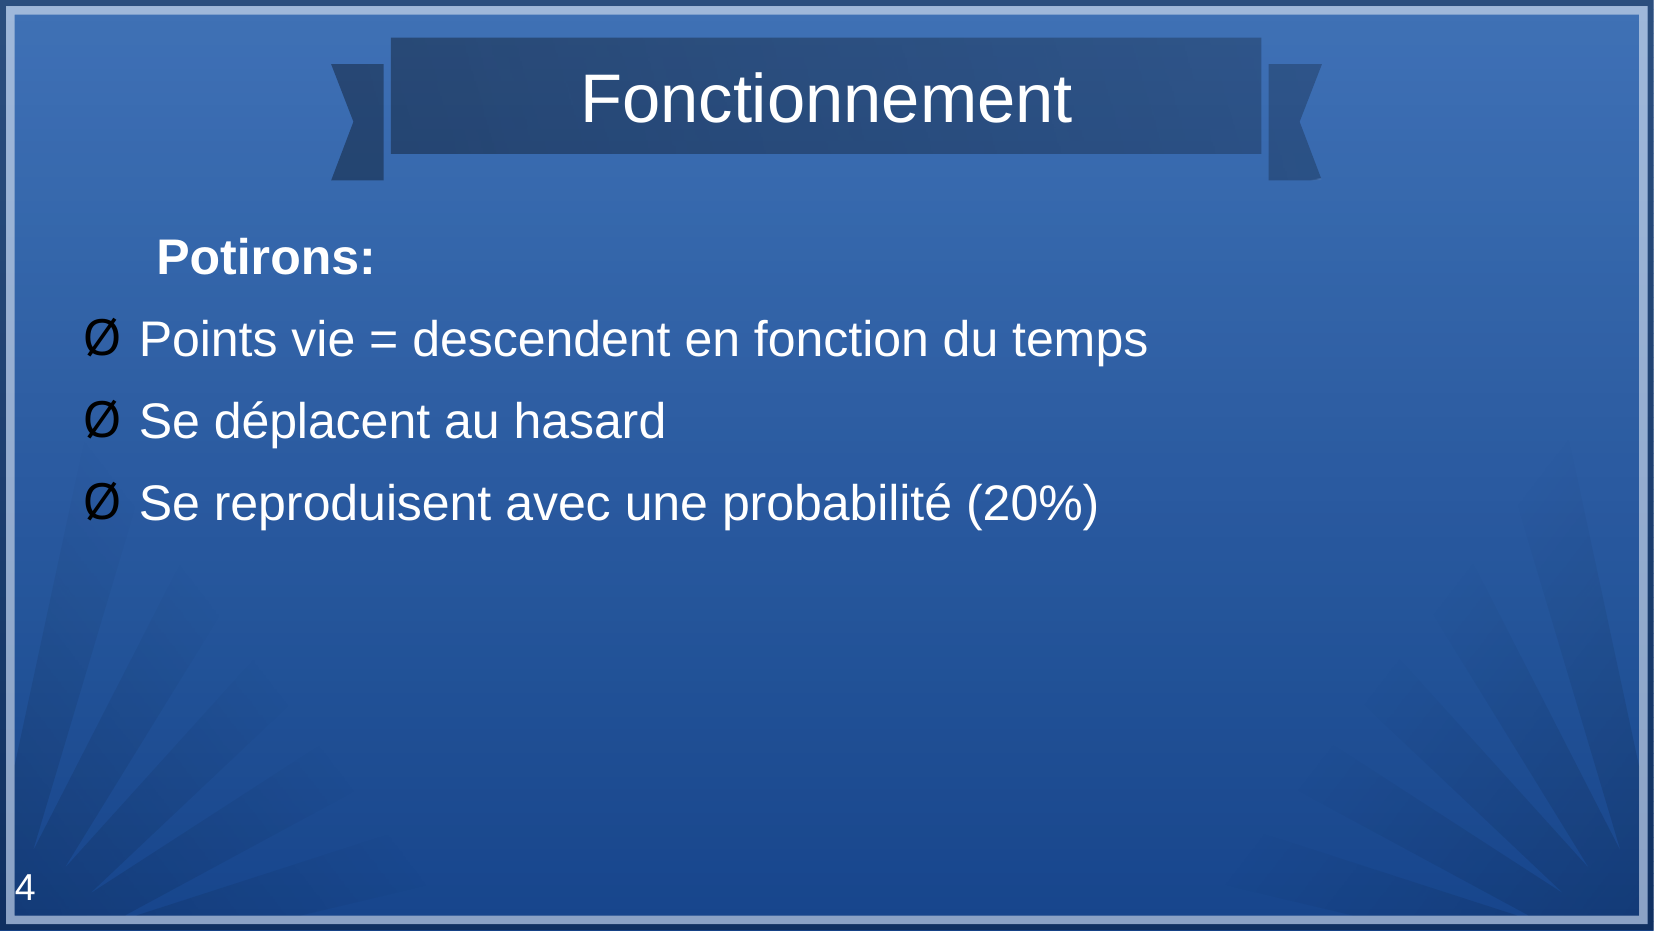

# Fonctionnement
	Potirons:
Points vie = descendent en fonction du temps
Se déplacent au hasard
Se reproduisent avec une probabilité (20%)